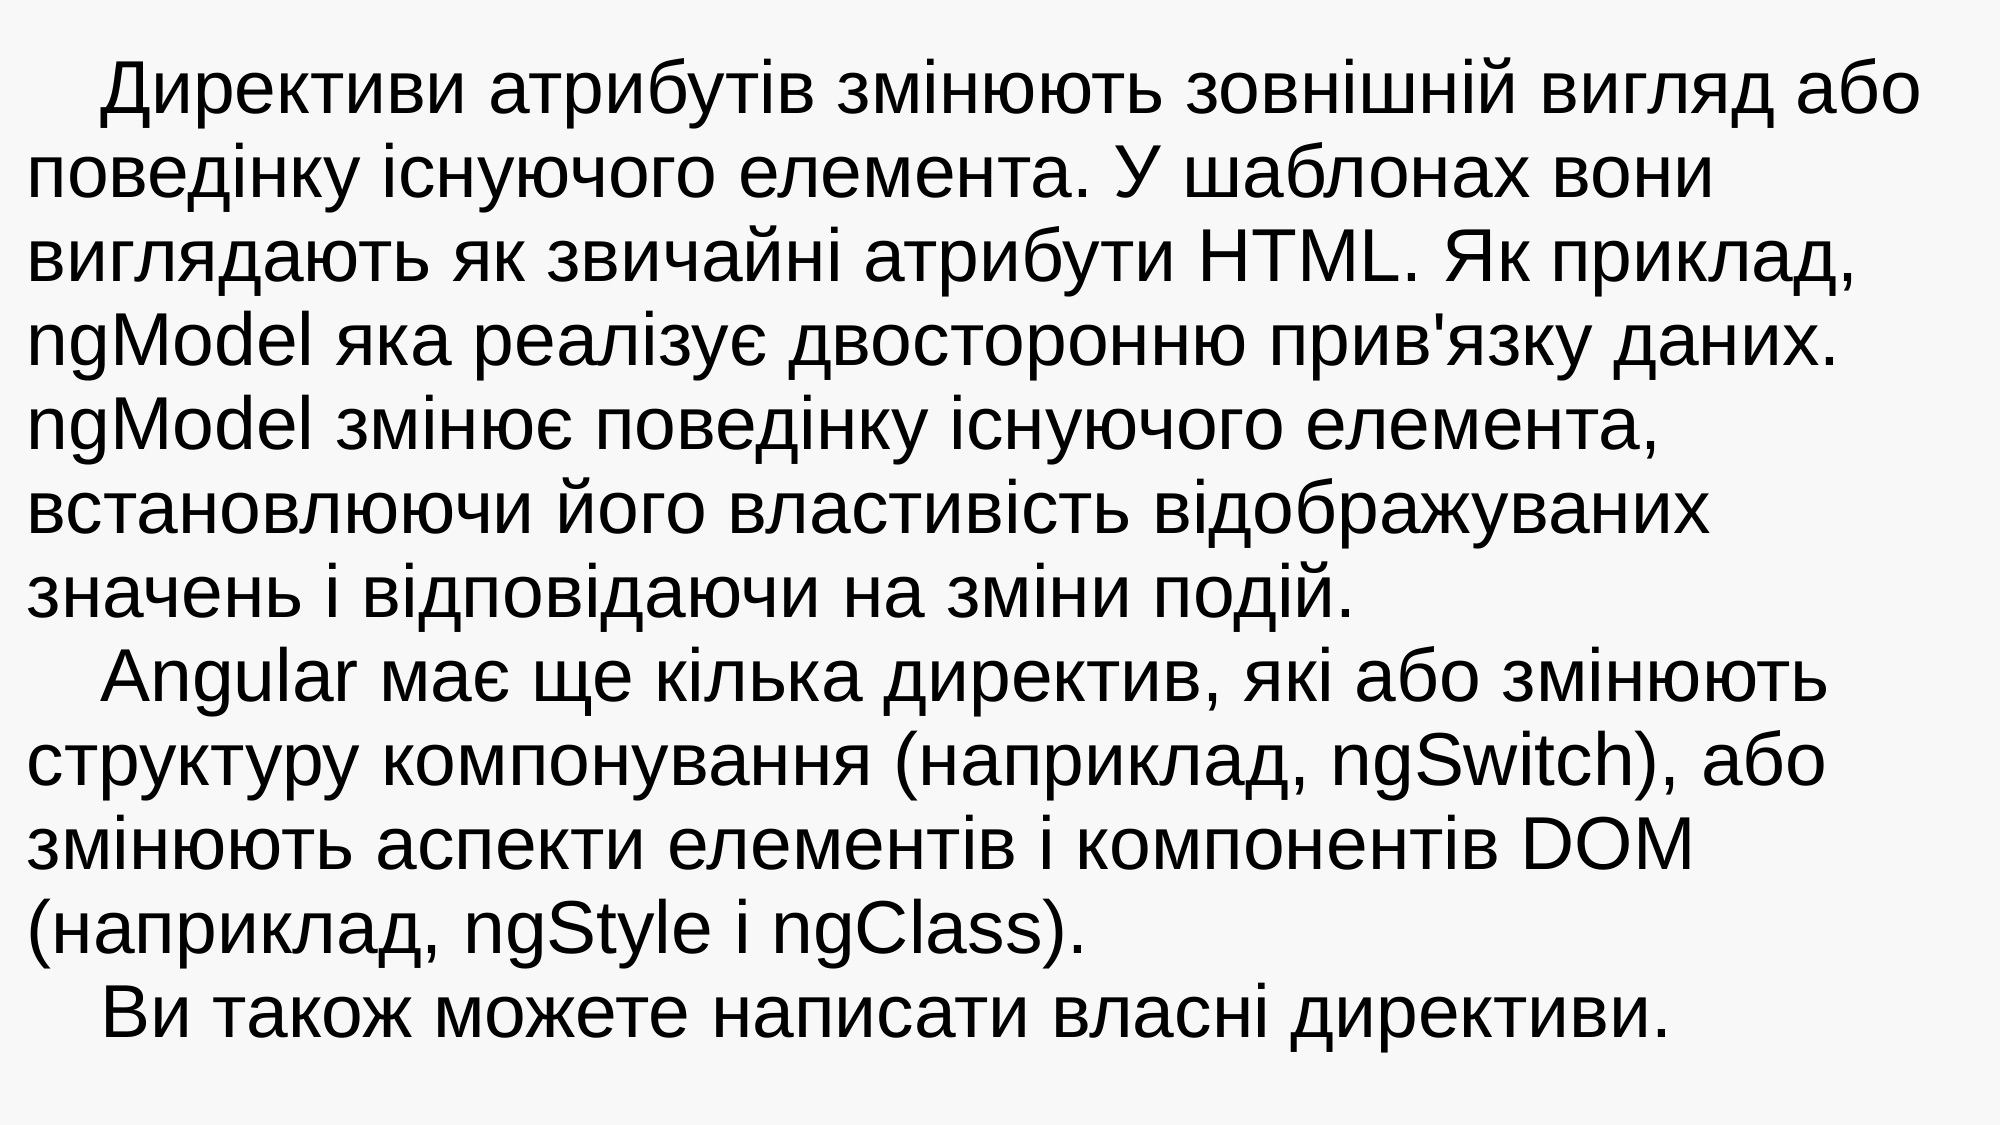

Директиви атрибутів змінюють зовнішній вигляд або поведінку існуючого елемента. У шаблонах вони виглядають як звичайні атрибути HTML. Як приклад, ngModel яка реалізує двосторонню прив'язку даних. ngModel змінює поведінку існуючого елемента, встановлюючи його властивість відображуваних значень і відповідаючи на зміни подій.
	Angular має ще кілька директив, які або змінюють структуру компонування (наприклад, ngSwitch), або змінюють аспекти елементів і компонентів DOM (наприклад, ngStyle і ngClass).
	Ви також можете написати власні директиви.